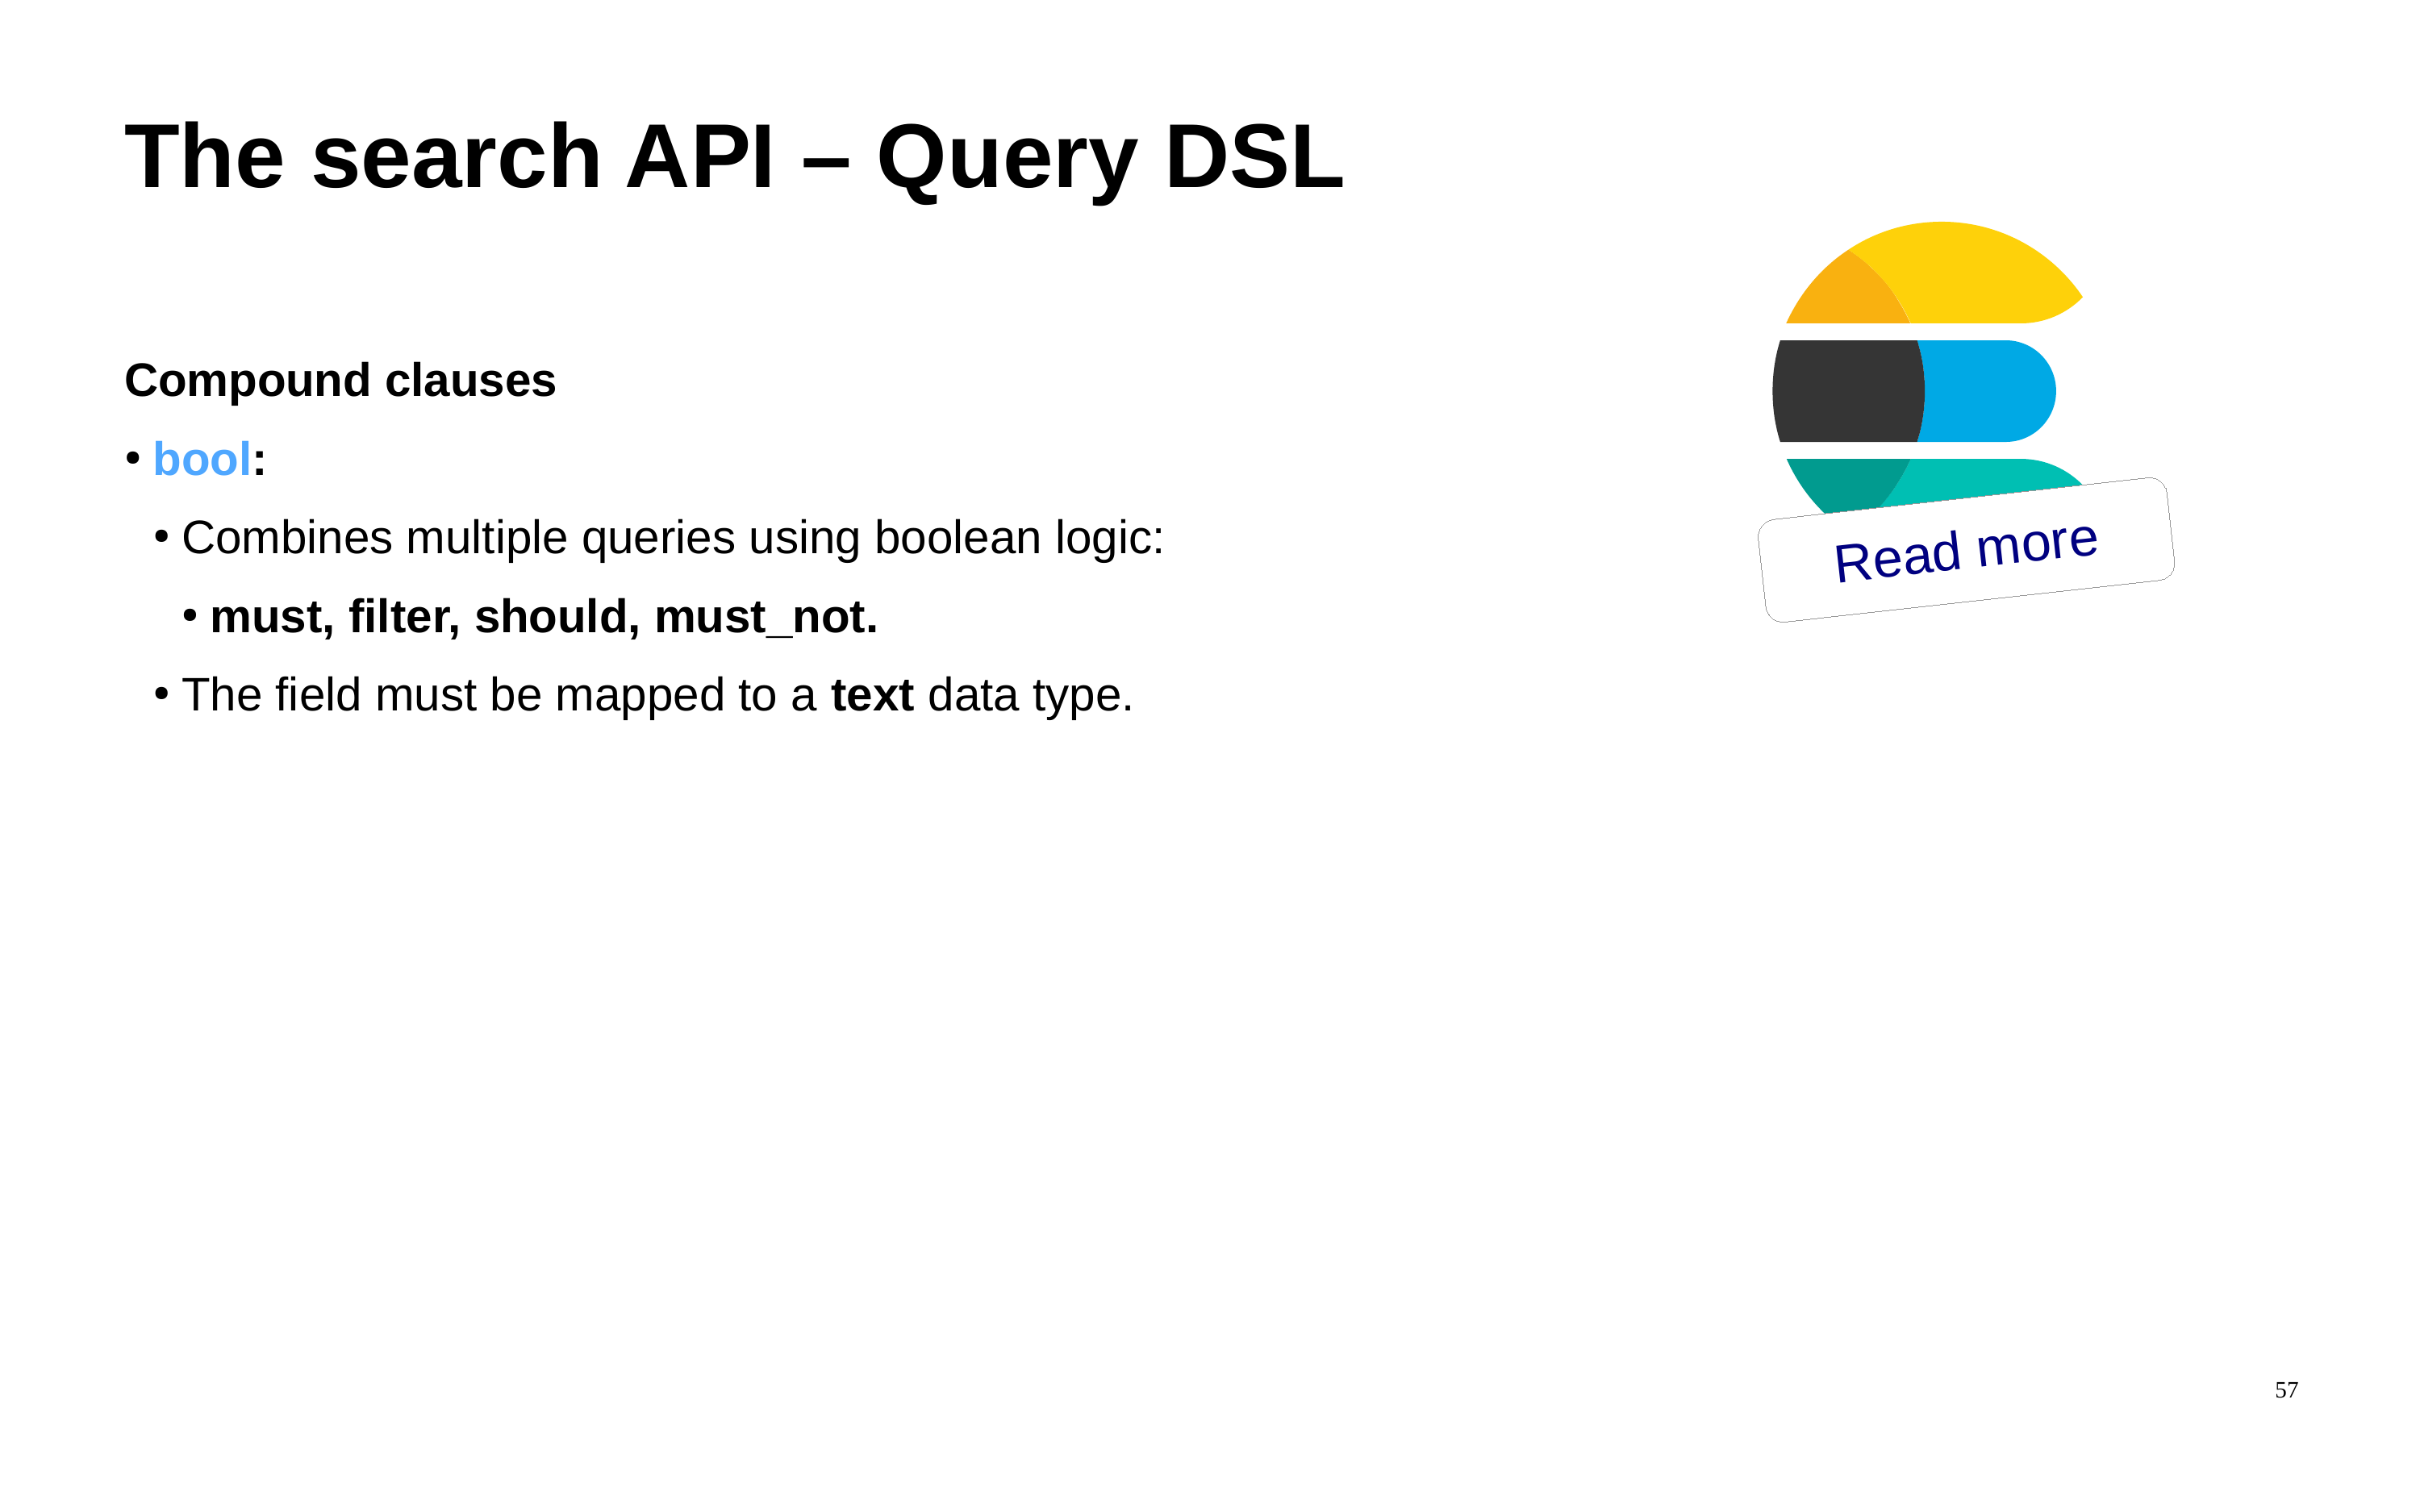

The search API – Query DSL
Compound clauses
bool:
Combines multiple queries using boolean logic:
must, filter, should, must_not.
The field must be mapped to a text data type.
Read more
57